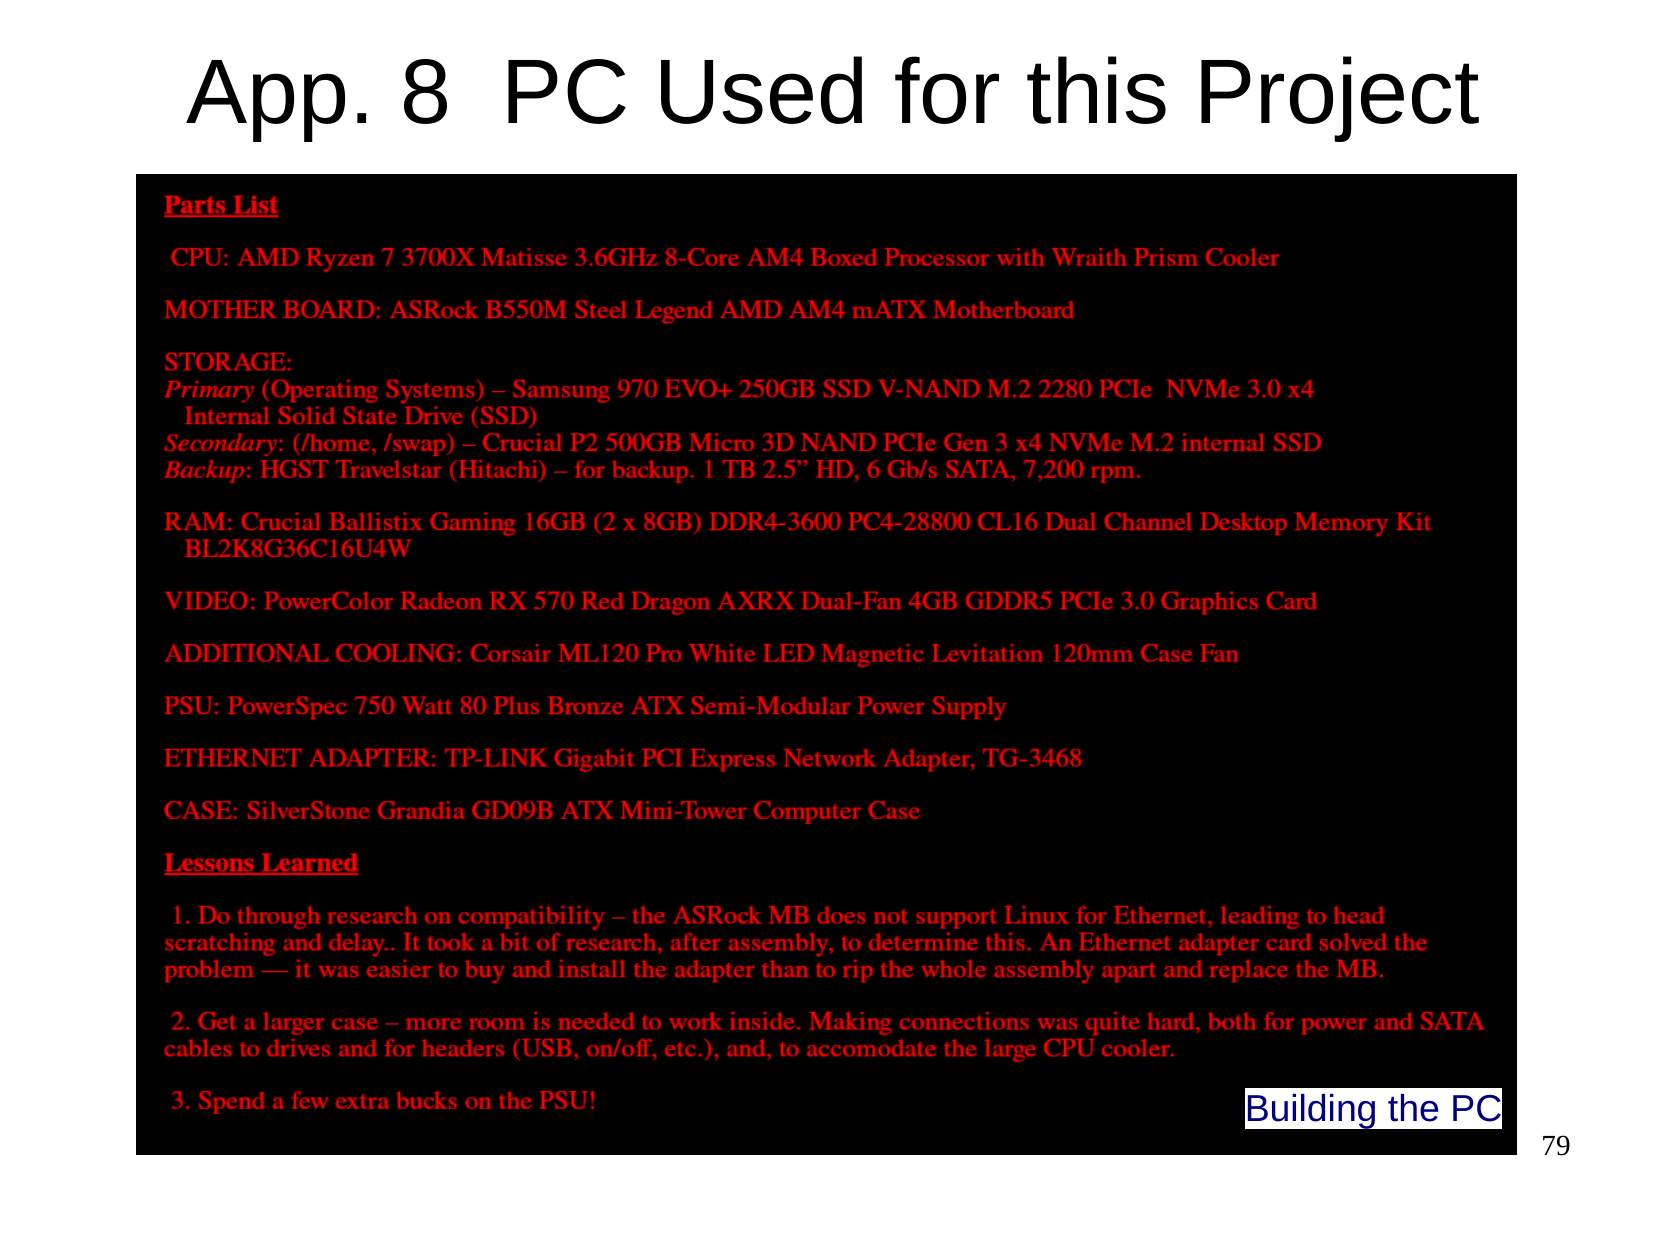

# App. 8 PC Used for this Project
Building the PC
79